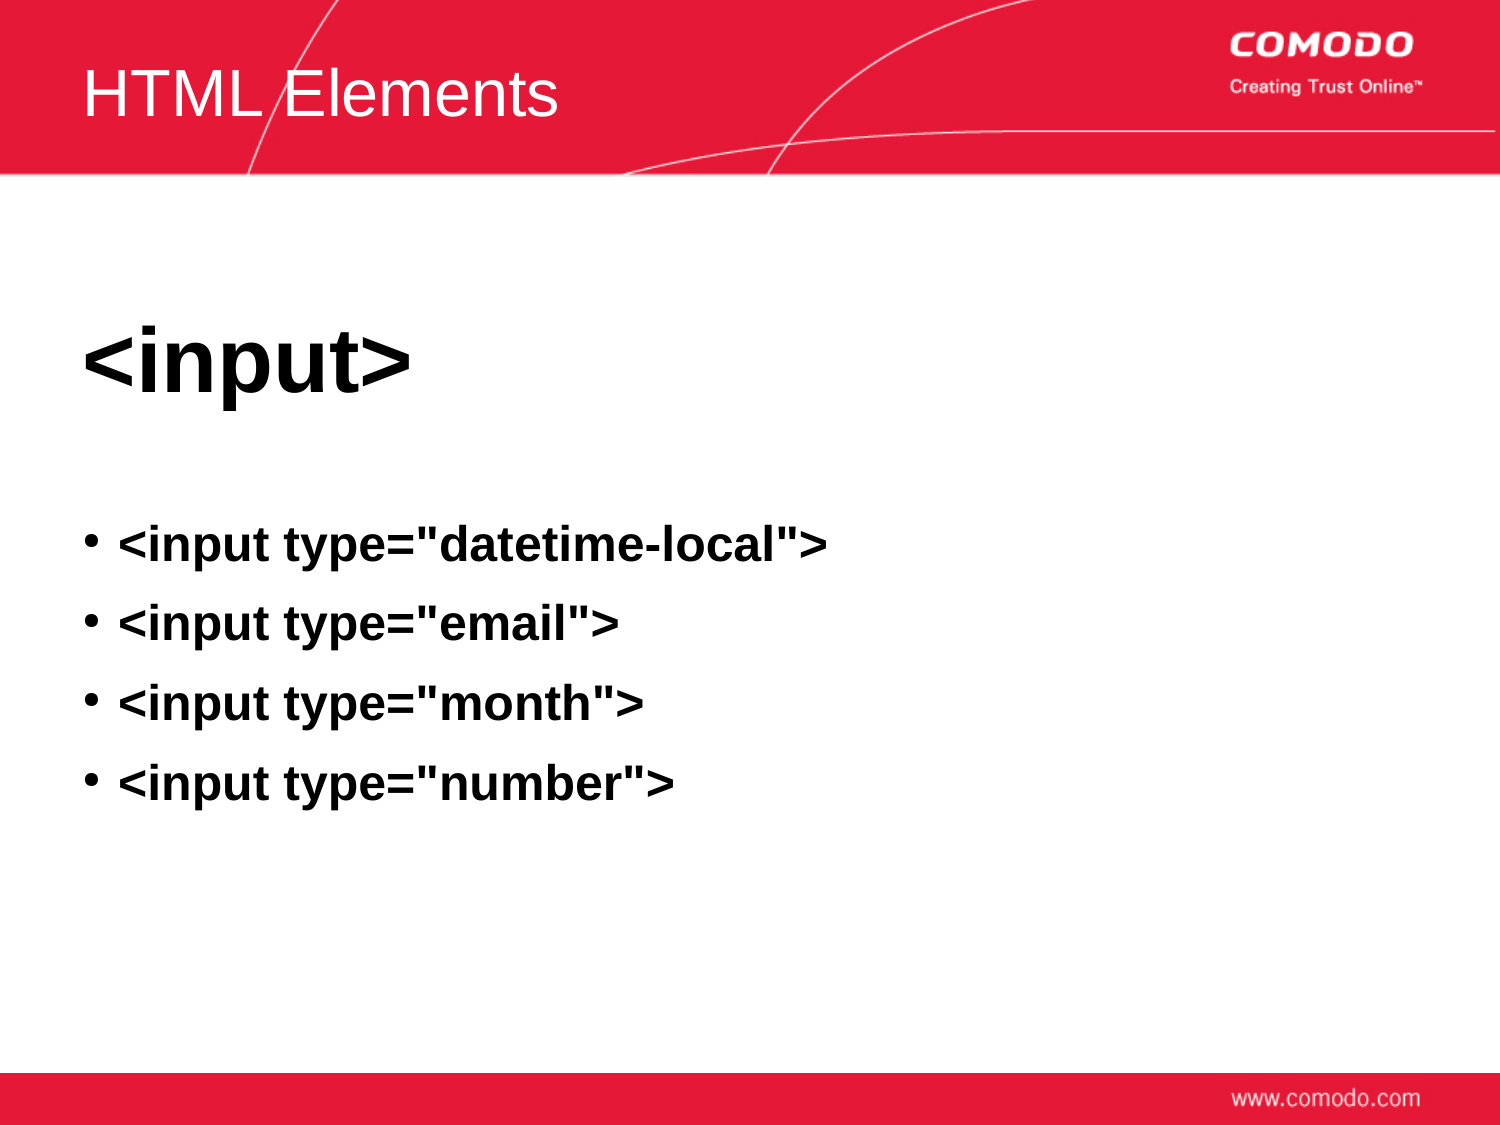

# HTML Elements
<input>
<input type="datetime-local">
<input type="email">
<input type="month">
<input type="number">